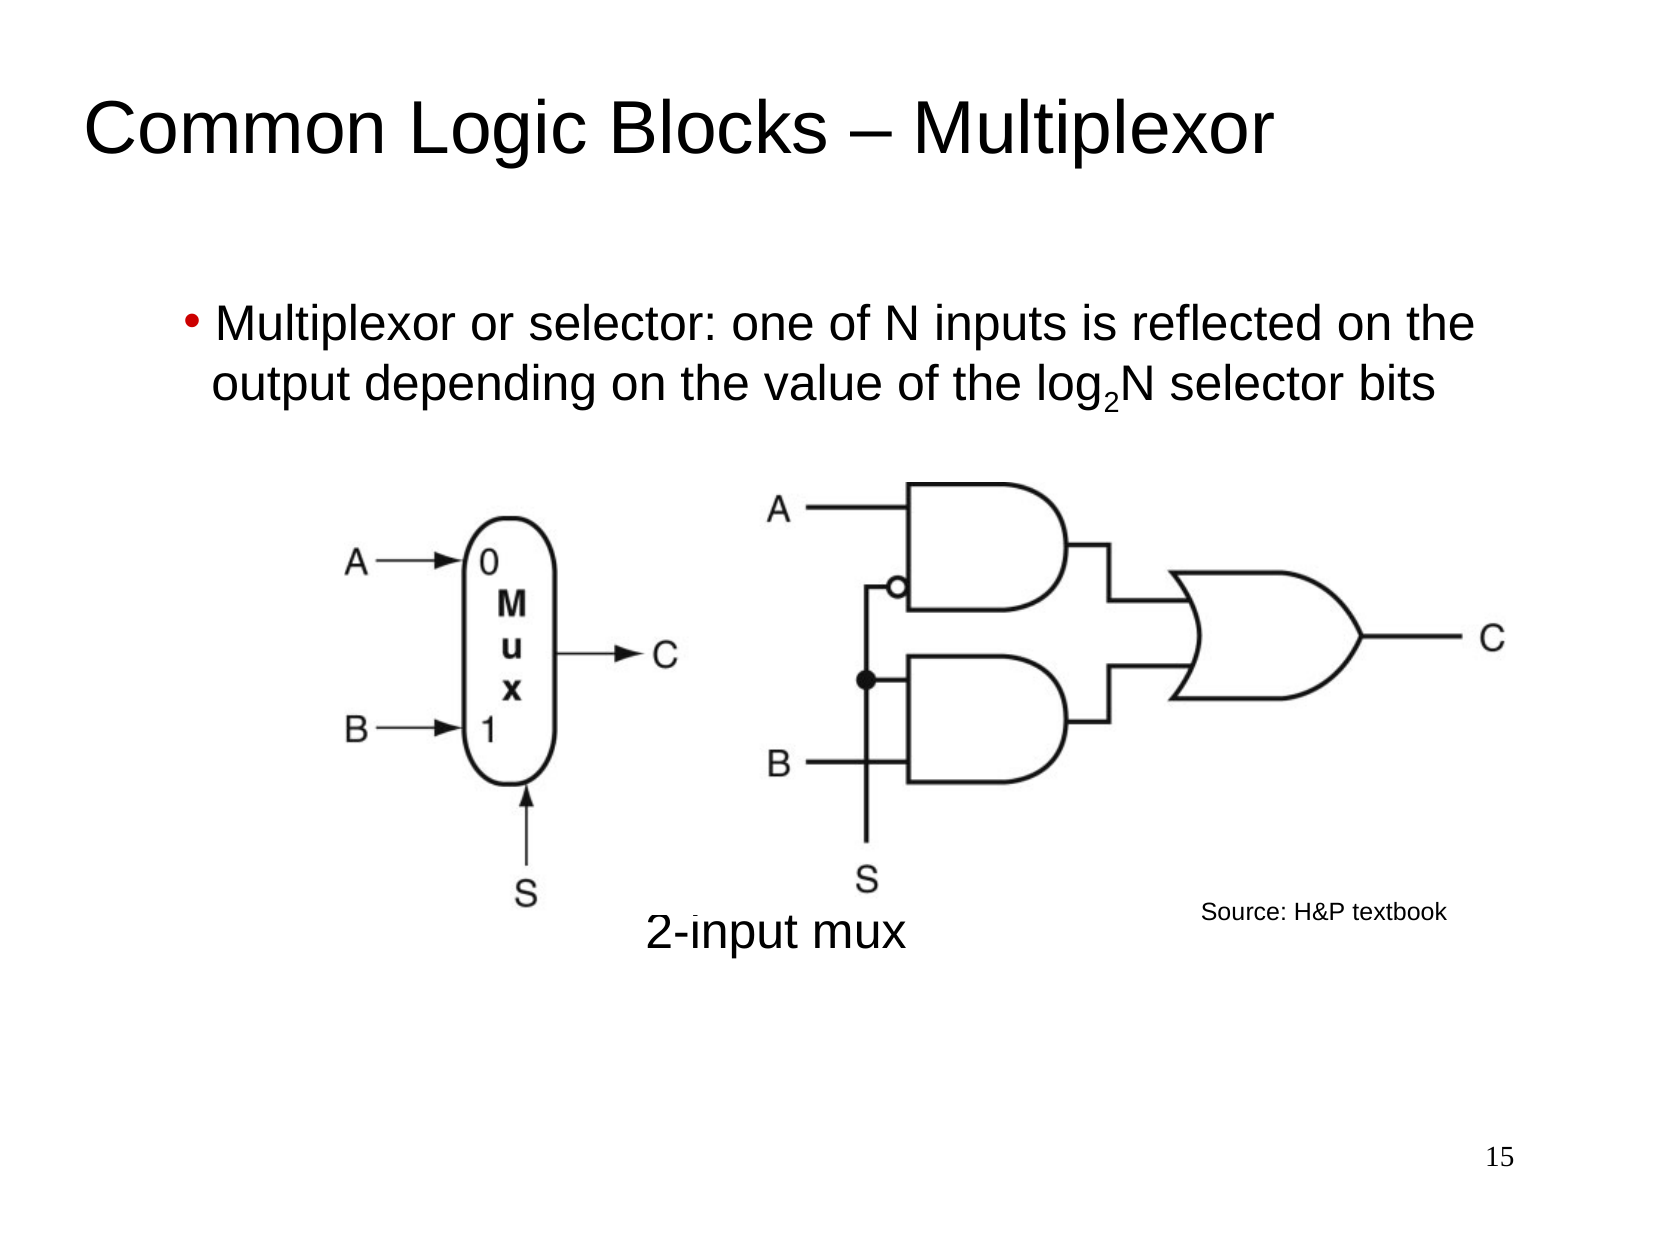

Common Logic Blocks – Multiplexor
 Multiplexor or selector: one of N inputs is reflected on the
 output depending on the value of the log2N selector bits
 2-input mux
Source: H&P textbook